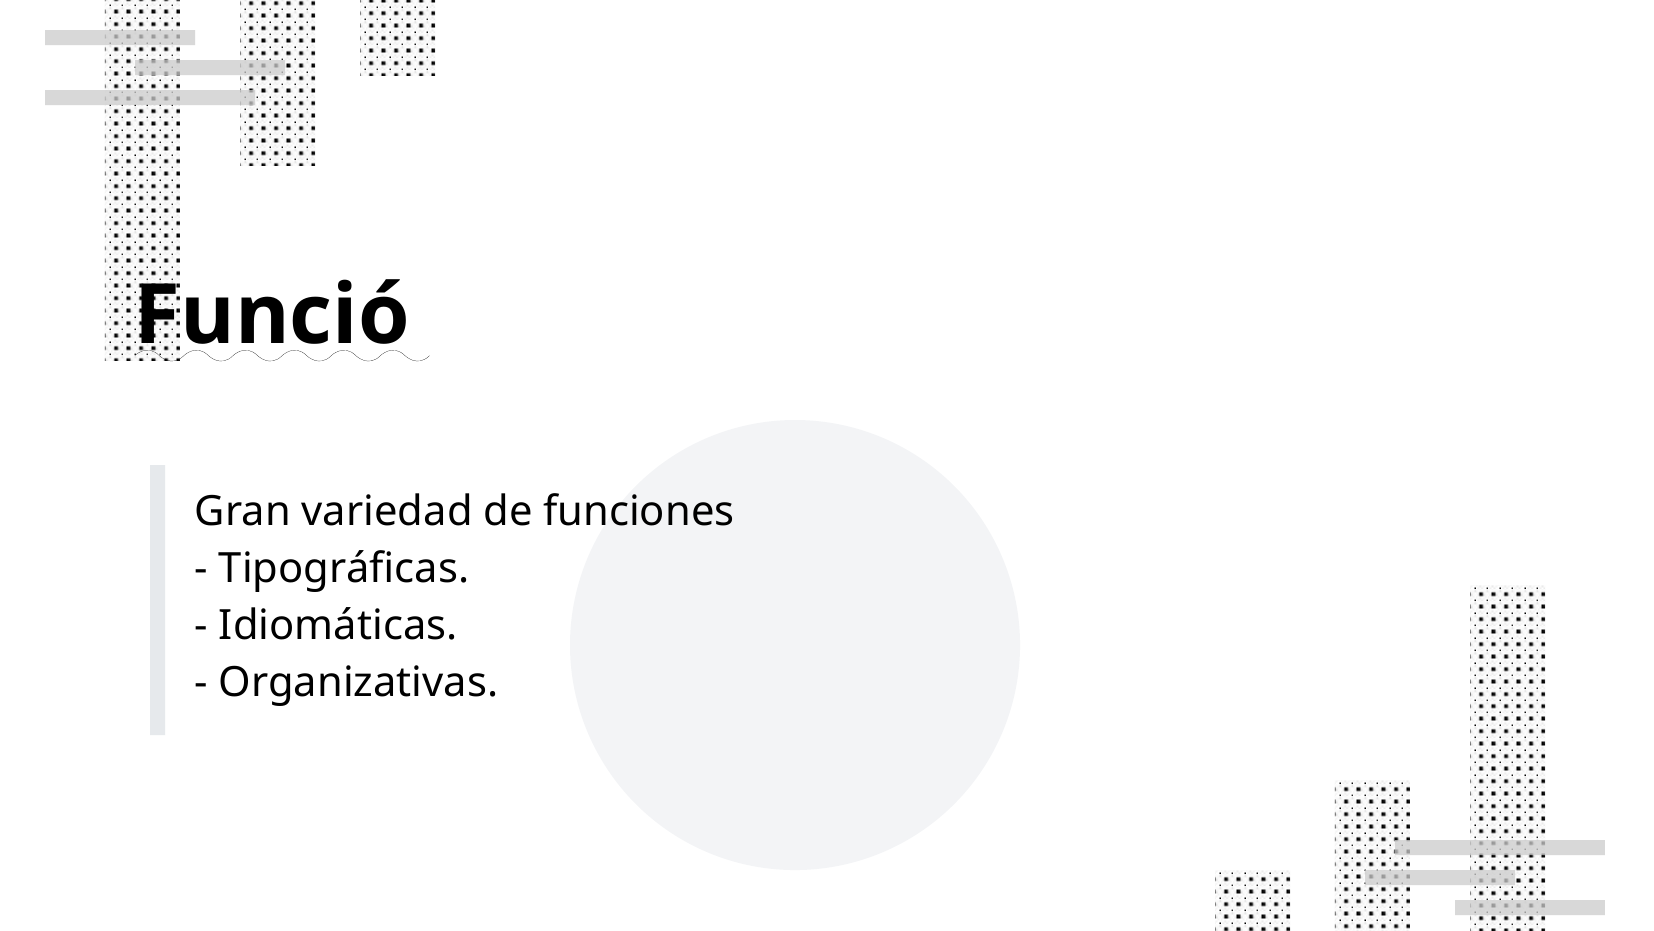

Funció
Gran variedad de funciones
- Tipográficas.
- Idiomáticas.
- Organizativas.